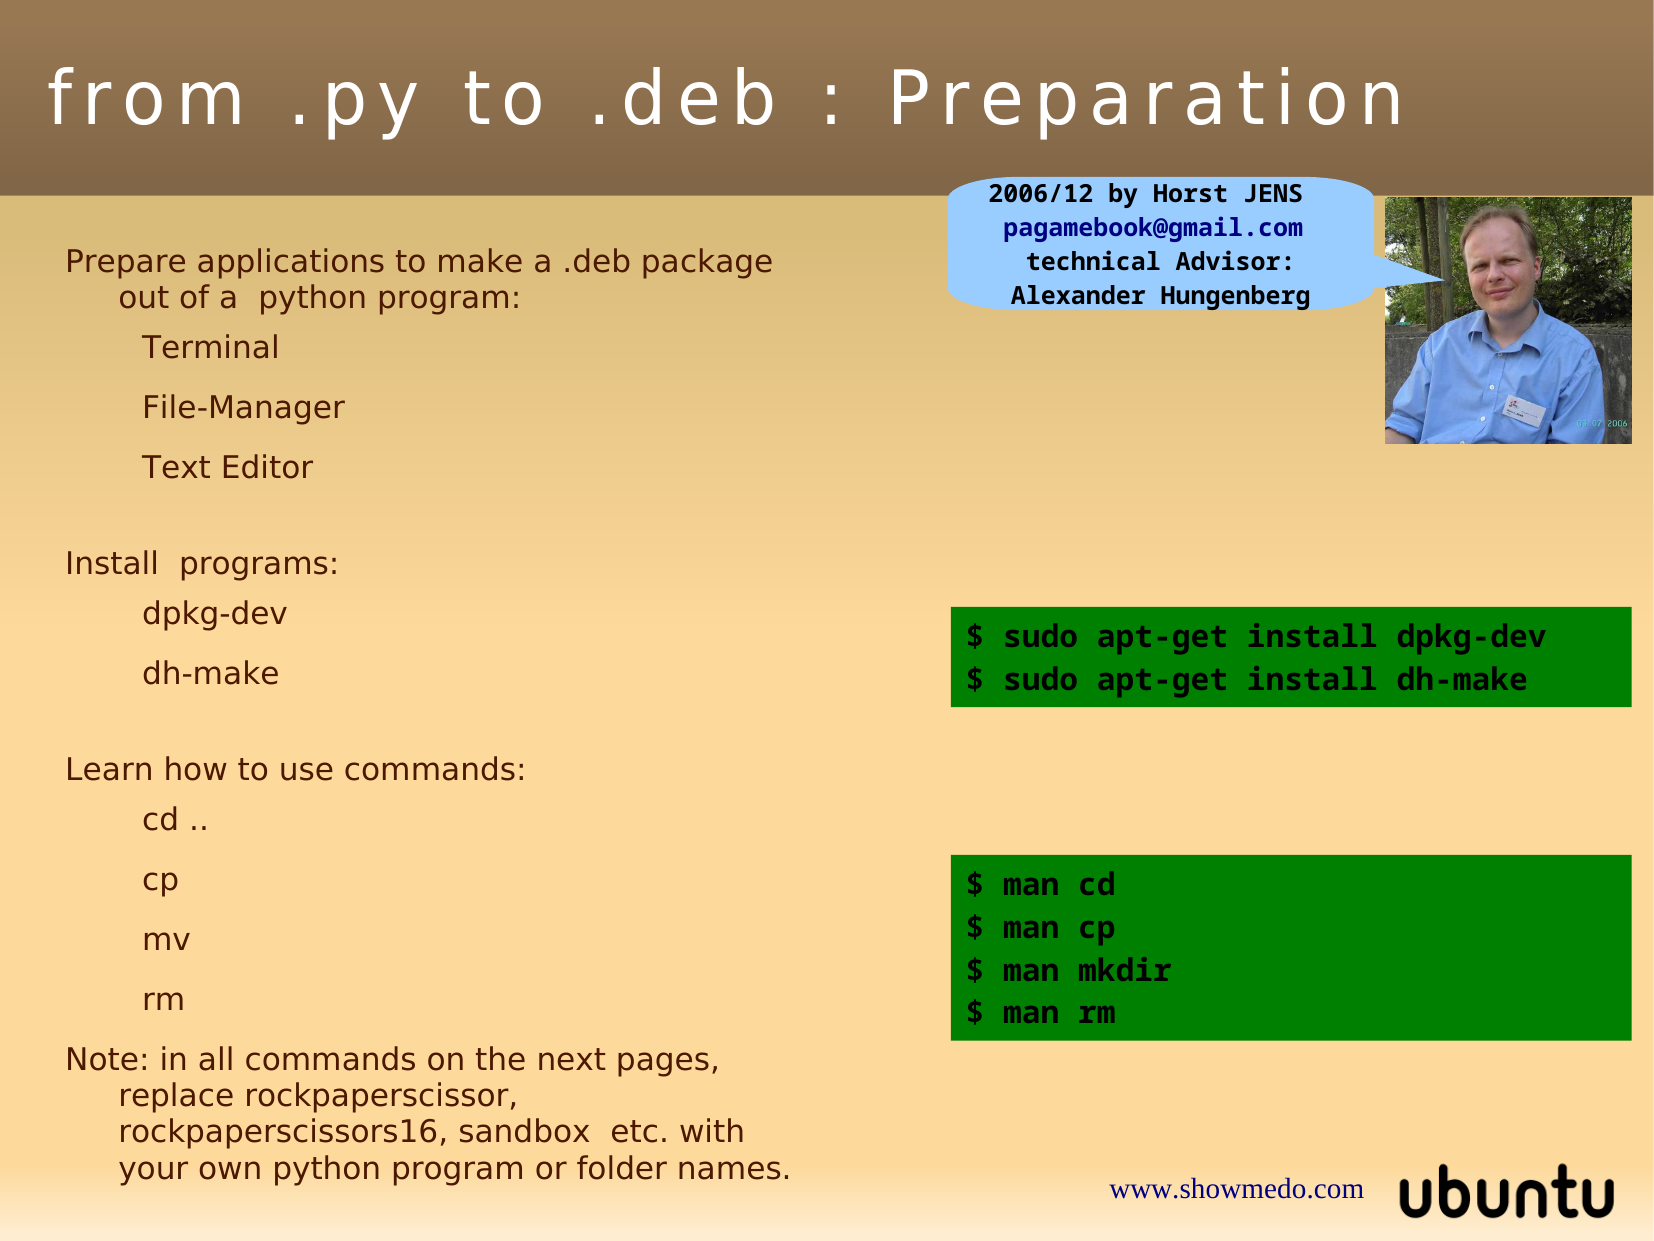

# from .py to .deb : Preparation
2006/12 by Horst JENS pagamebook@gmail.com
technical Advisor: Alexander Hungenberg
Prepare applications to make a .deb package out of a python program:
Terminal
File-Manager
Text Editor
Install programs:
dpkg-dev
dh-make
Learn how to use commands:
cd ..
cp
mv
rm
Note: in all commands on the next pages, replace rockpaperscissor, rockpaperscissors16, sandbox etc. with your own python program or folder names.
$ sudo apt-get install dpkg-dev
$ sudo apt-get install dh-make
$ man cd
$ man cp
$ man mkdir
$ man rm